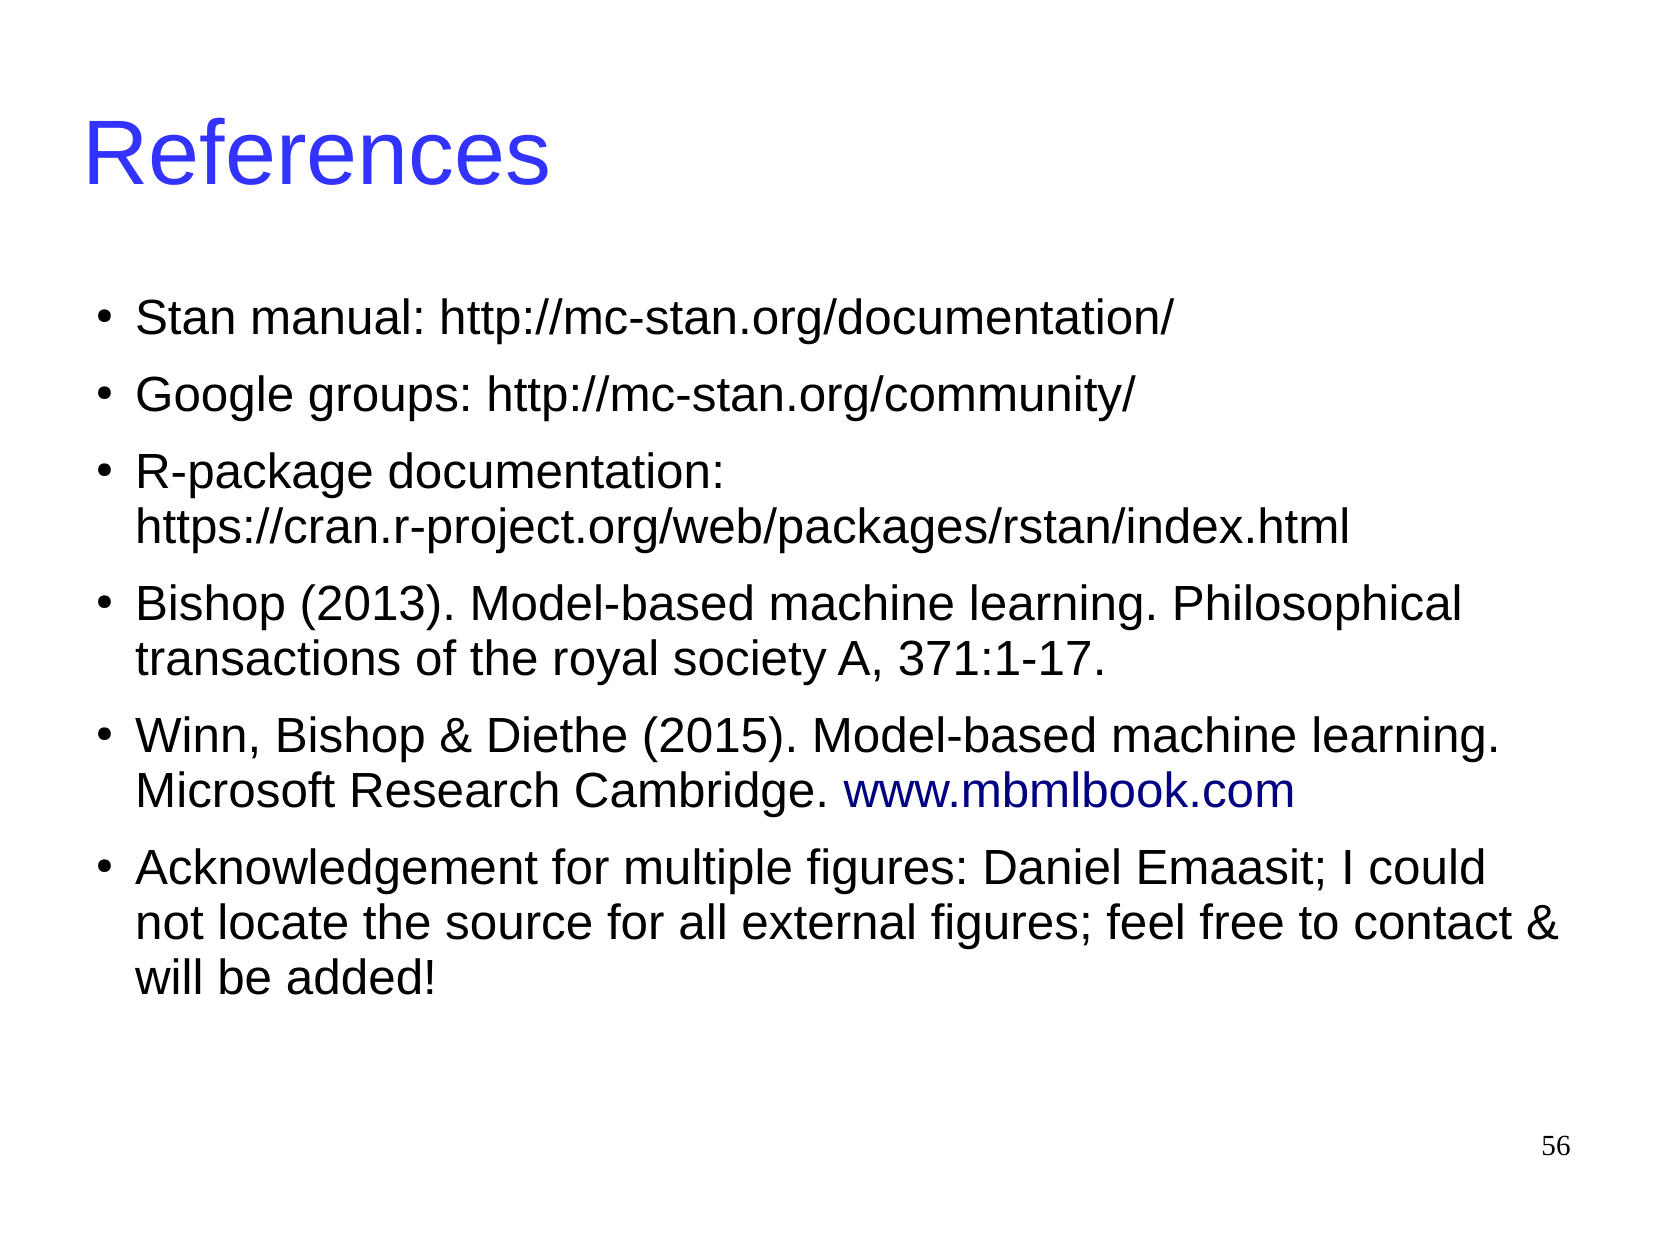

# References
Stan manual: http://mc-stan.org/documentation/
Google groups: http://mc-stan.org/community/
R-package documentation: https://cran.r-project.org/web/packages/rstan/index.html
Bishop (2013). Model-based machine learning. Philosophical transactions of the royal society A, 371:1-17.
Winn, Bishop & Diethe (2015). Model-based machine learning. Microsoft Research Cambridge. www.mbmlbook.com
Acknowledgement for multiple figures: Daniel Emaasit; I could not locate the source for all external figures; feel free to contact & will be added!
56